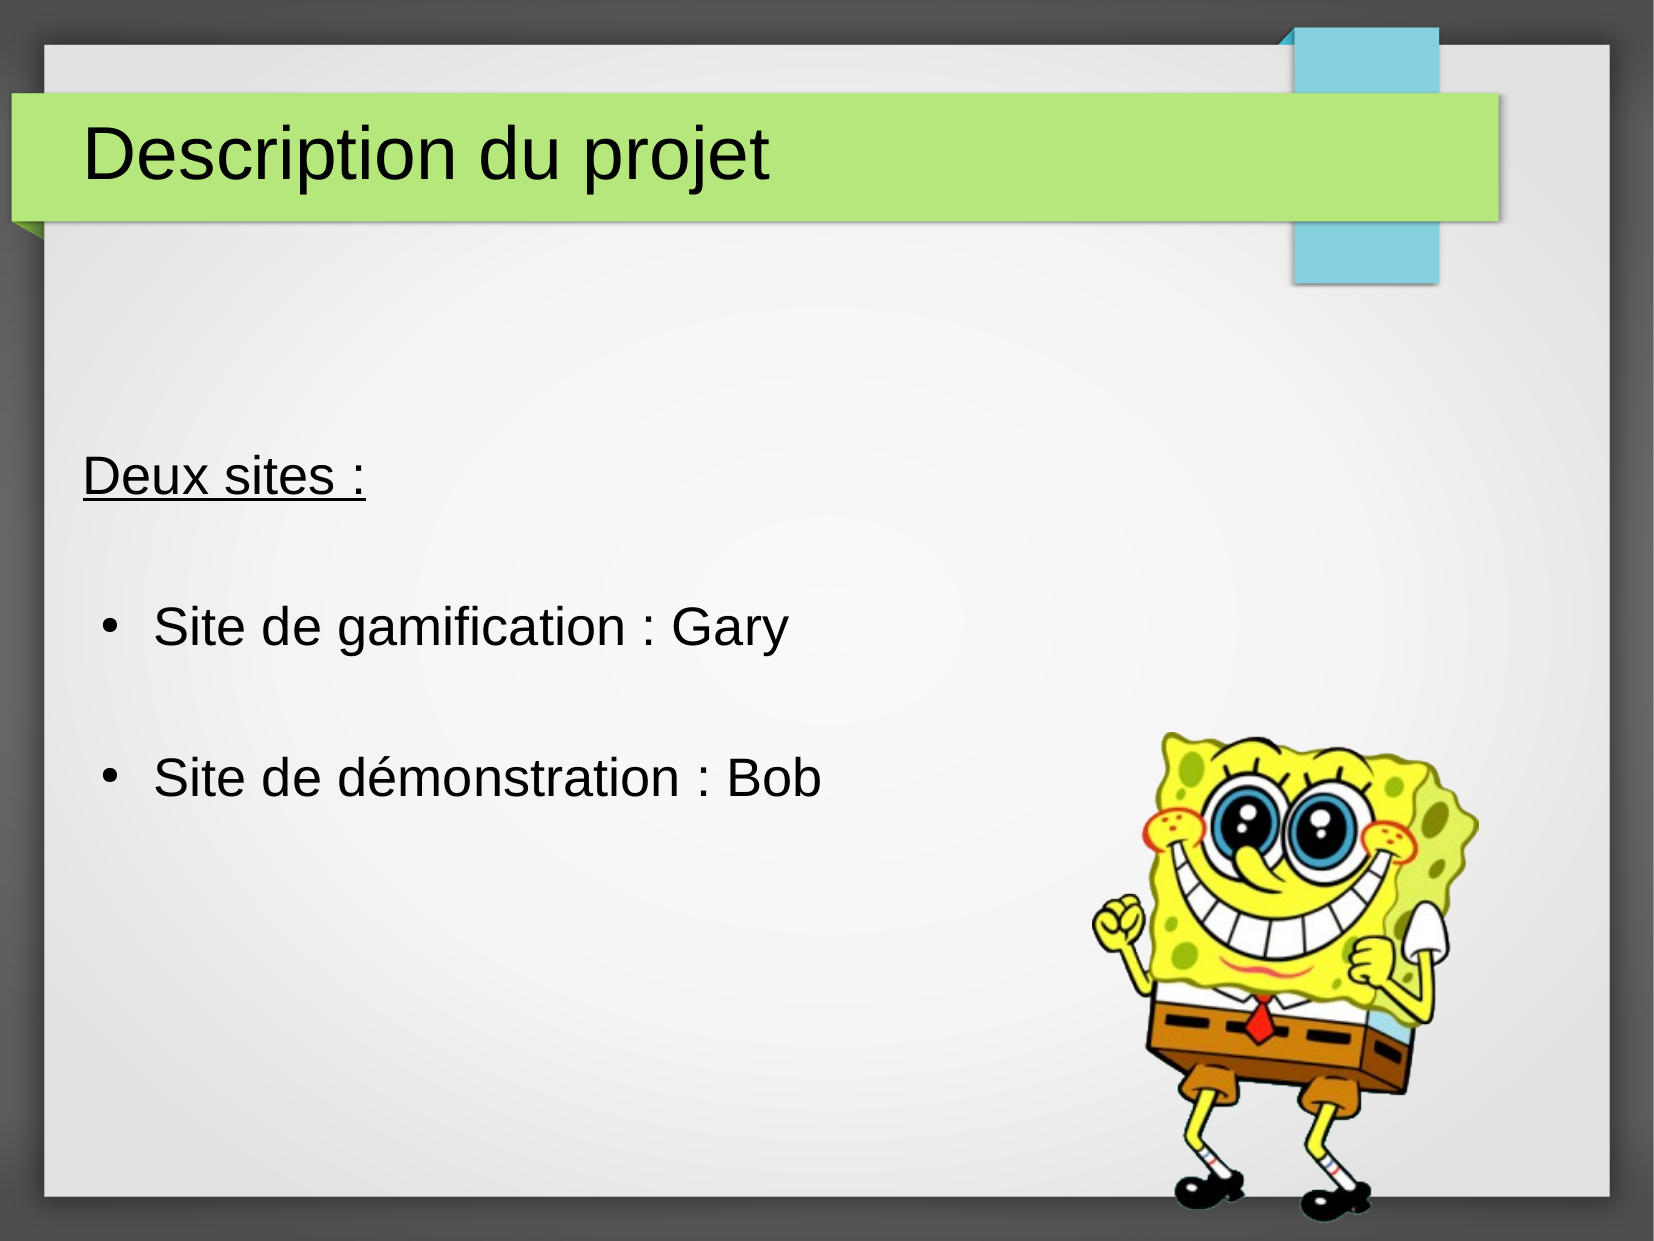

# Description du projet
Deux sites :
Site de gamification : Gary
Site de démonstration : Bob